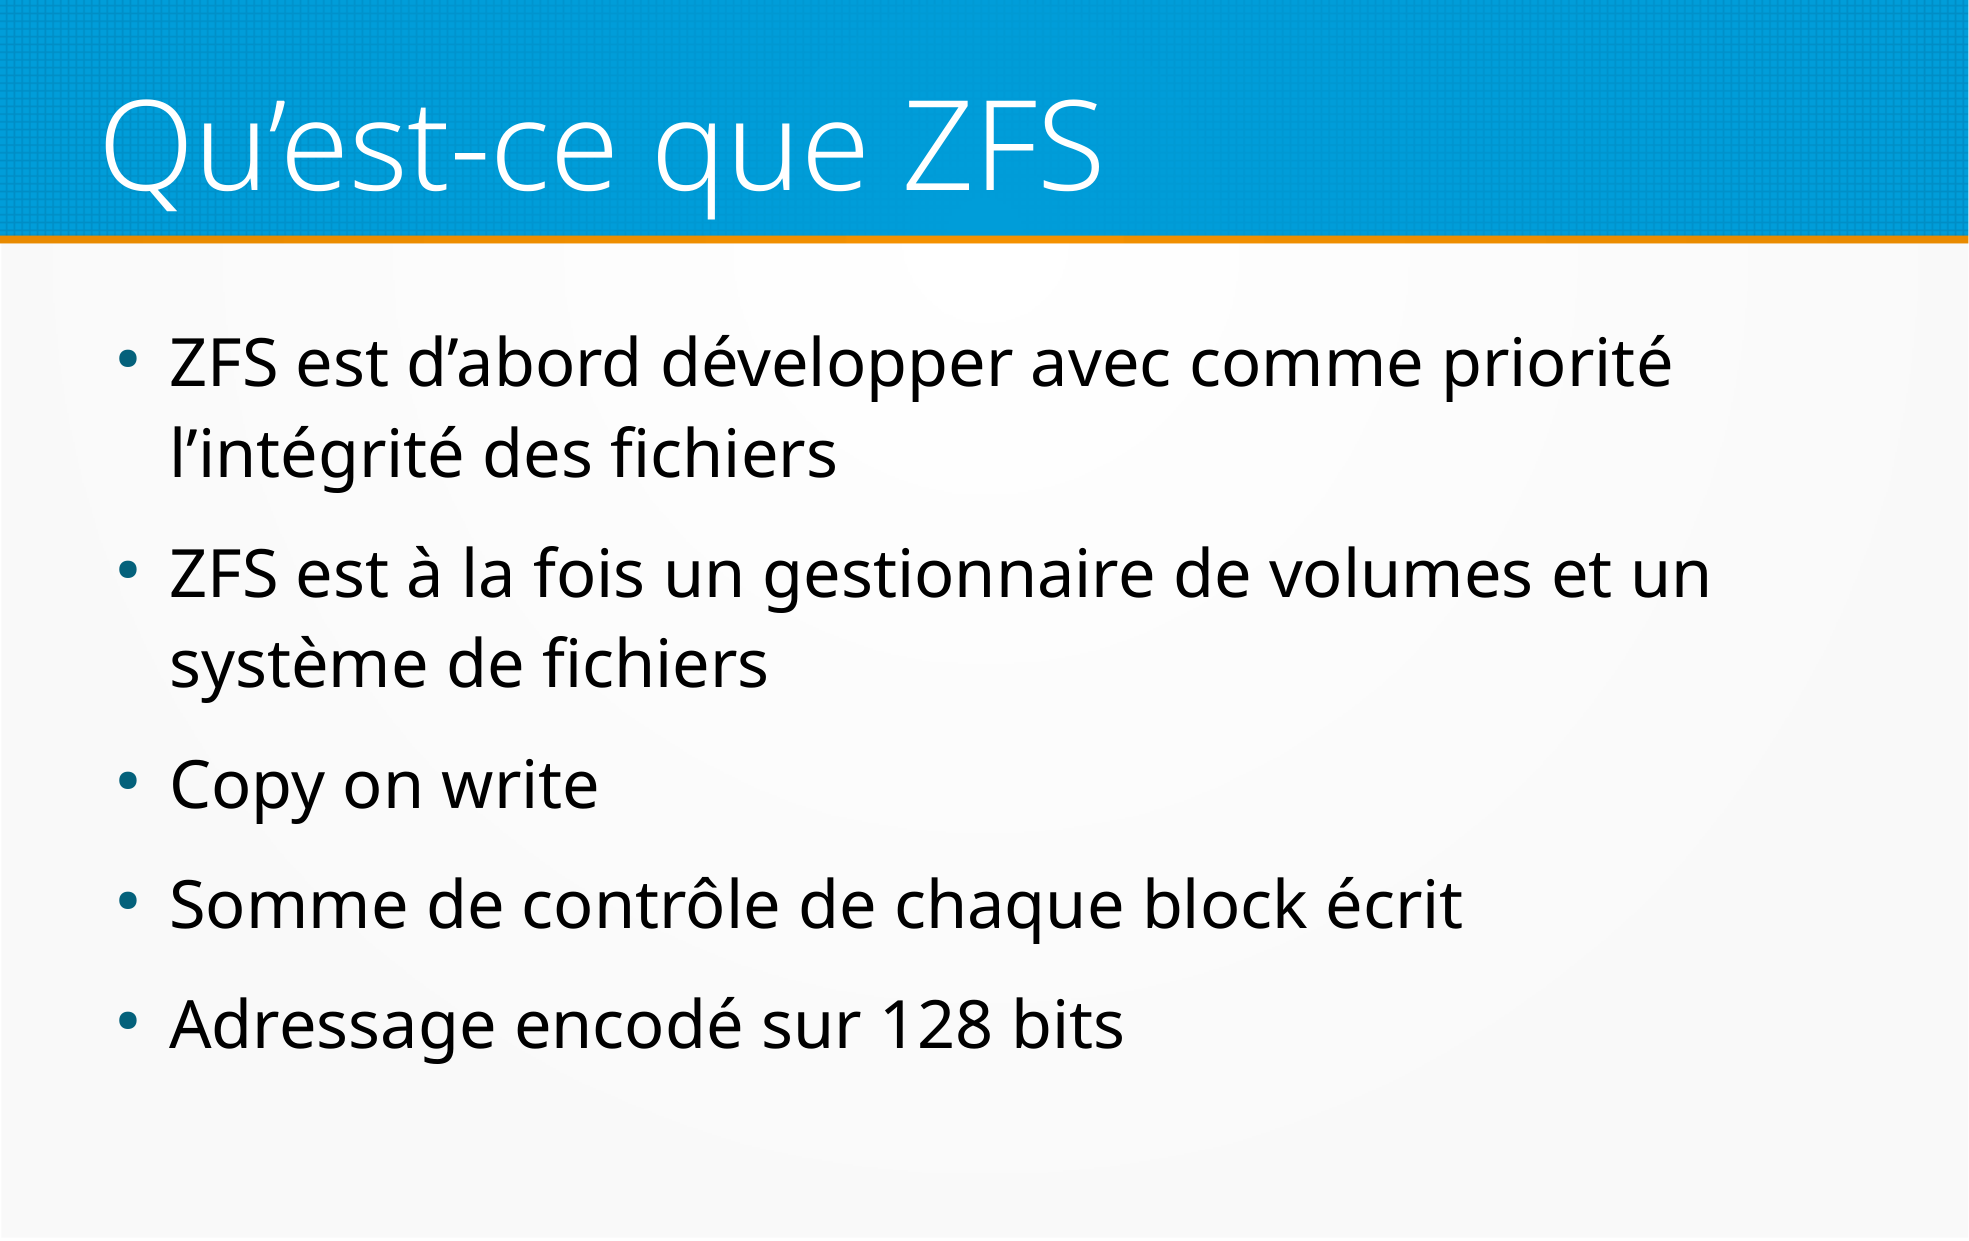

# Qu’est-ce que ZFS
ZFS est d’abord développer avec comme priorité l’intégrité des fichiers
ZFS est à la fois un gestionnaire de volumes et un système de fichiers
Copy on write
Somme de contrôle de chaque block écrit
Adressage encodé sur 128 bits